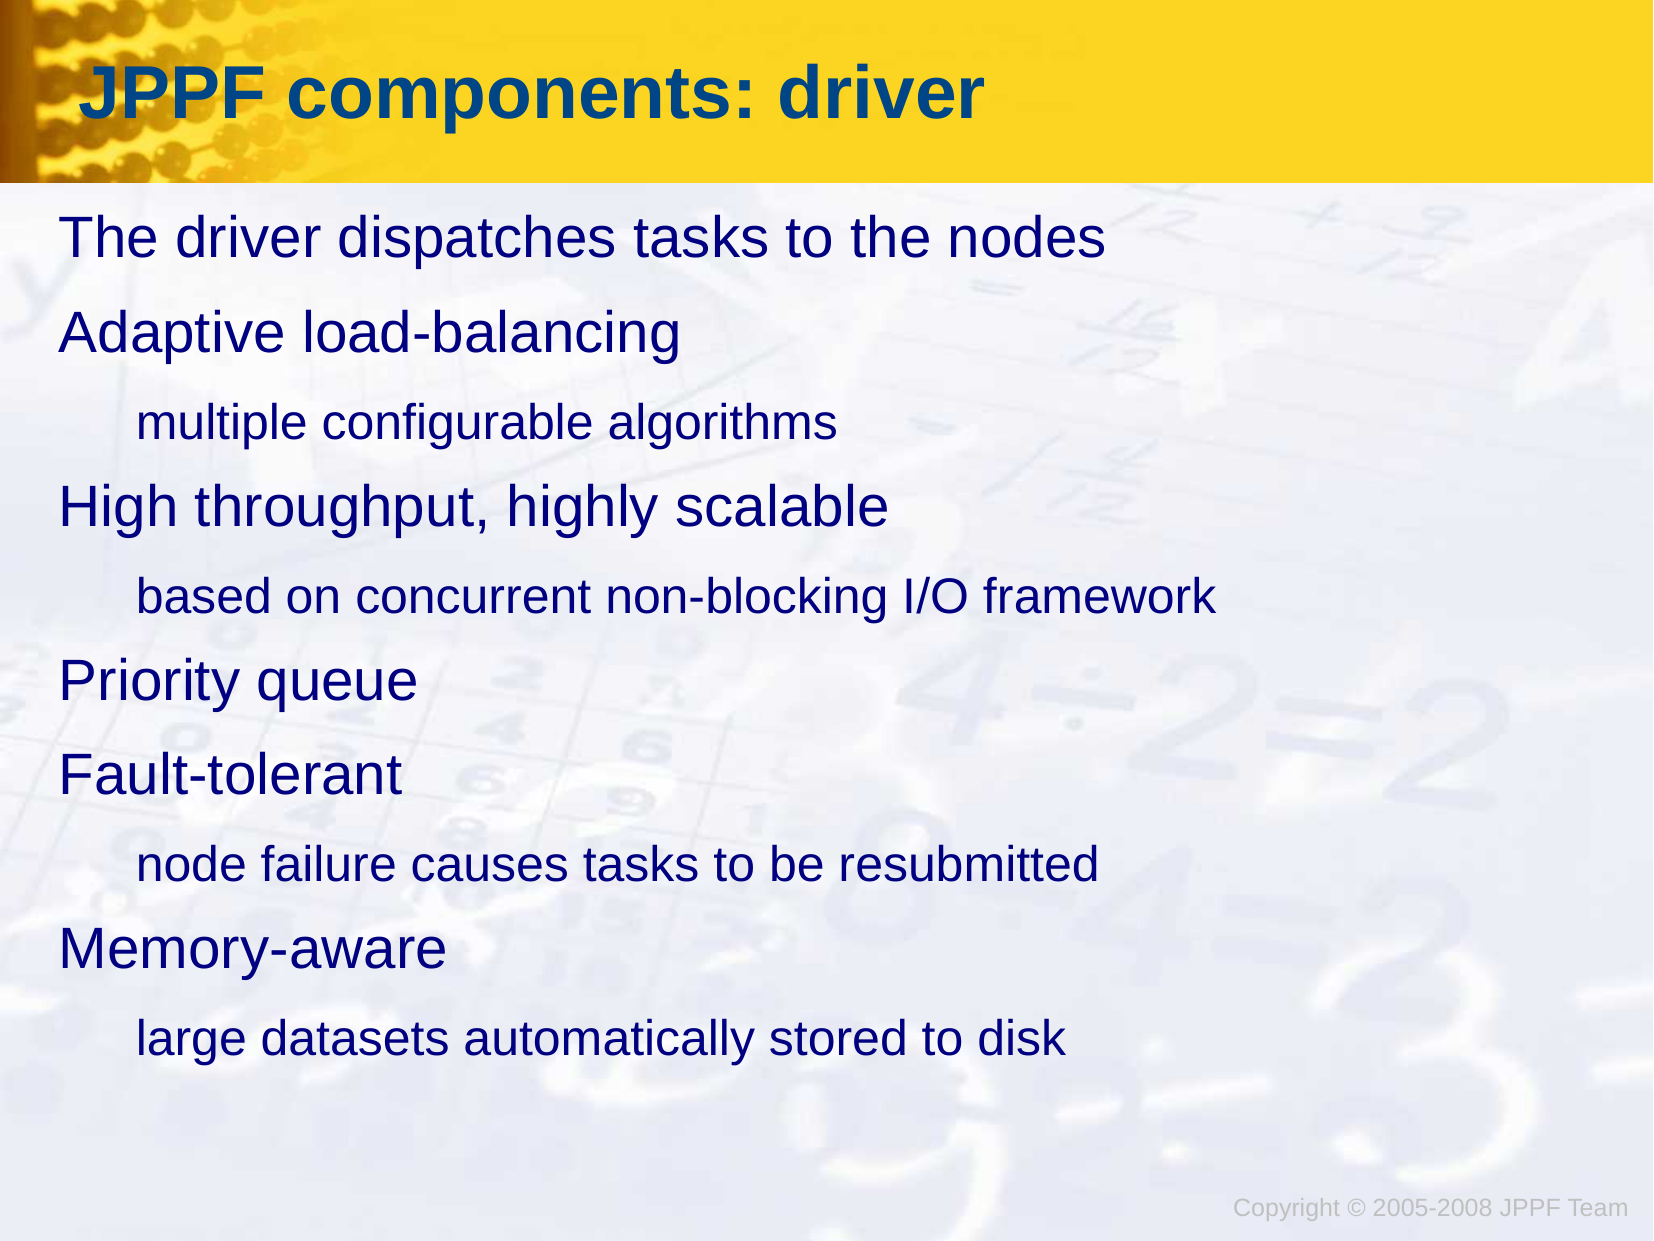

# JPPF components: driver
The driver dispatches tasks to the nodes
Adaptive load-balancing
multiple configurable algorithms
High throughput, highly scalable
based on concurrent non-blocking I/O framework
Priority queue
Fault-tolerant
node failure causes tasks to be resubmitted
Memory-aware
large datasets automatically stored to disk